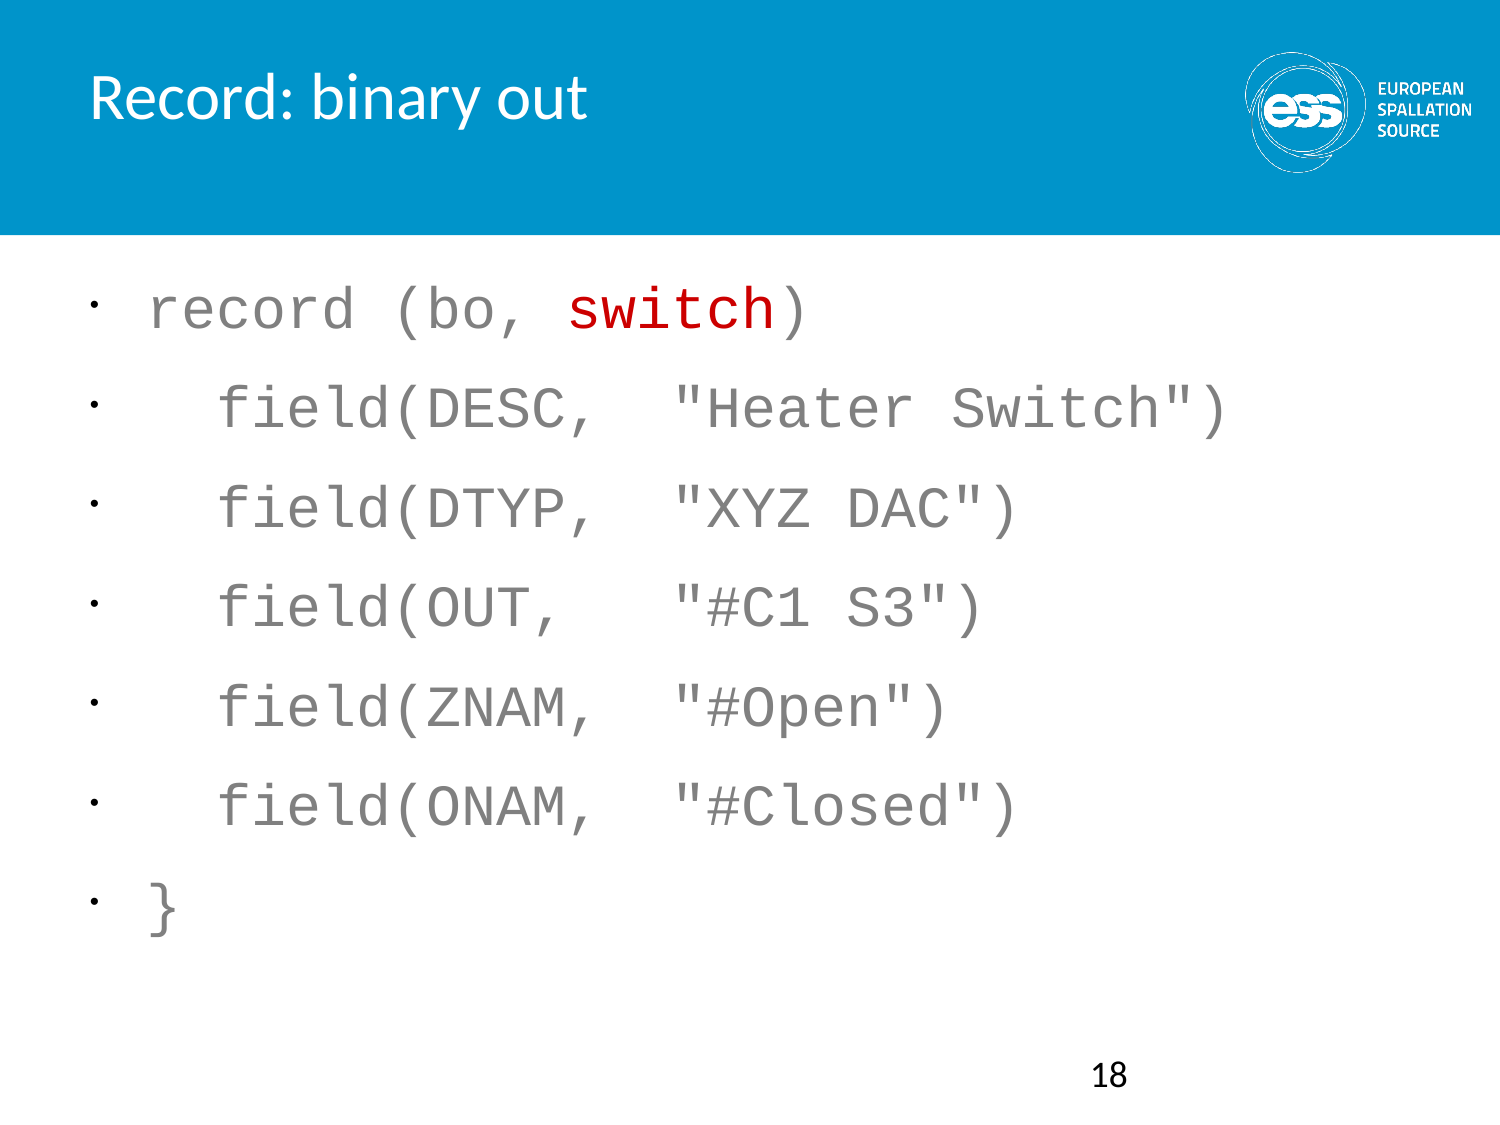

# Record: binary out
record (bo, switch)
 field(DESC, "Heater Switch")
 field(DTYP, "XYZ DAC")
 field(OUT, "#C1 S3")
 field(ZNAM, "#Open")
 field(ONAM, "#Closed")
}